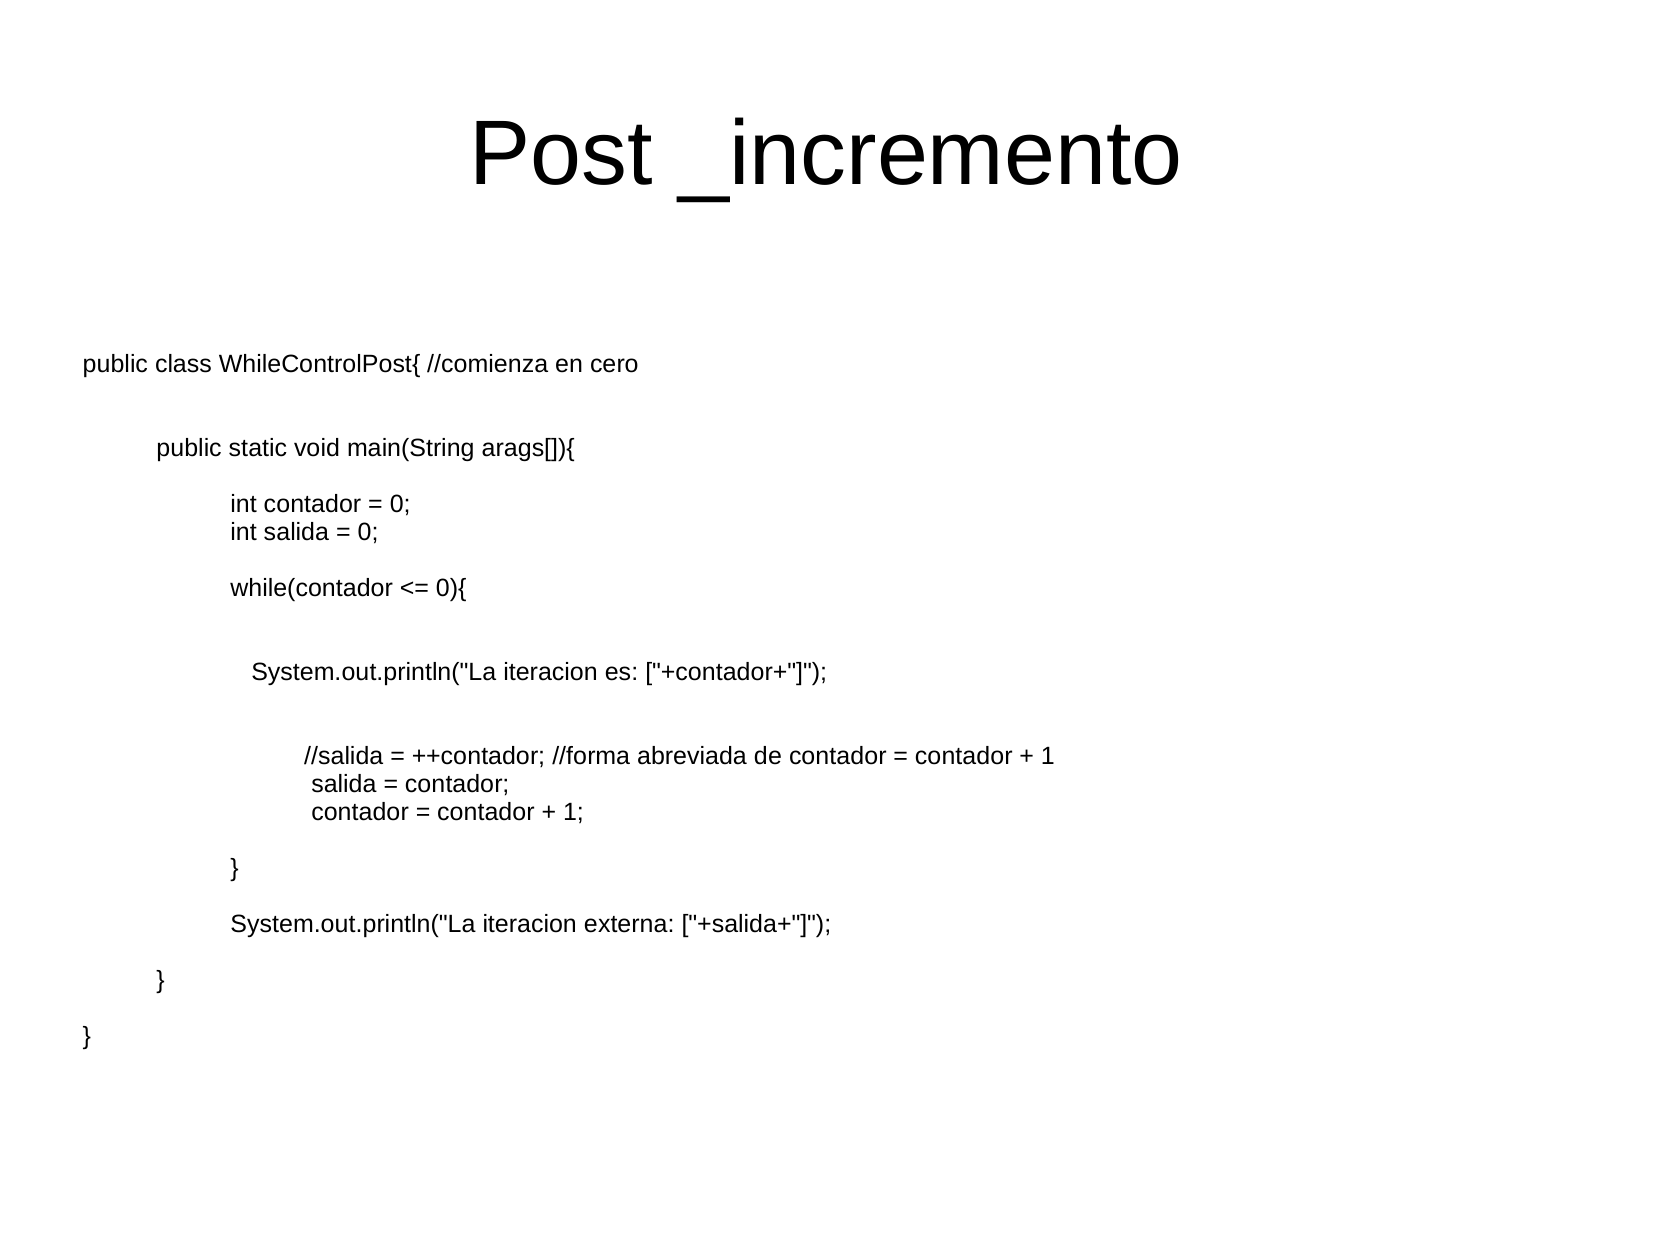

# Post _incremento
public class WhileControlPost{ //comienza en cero
	public static void main(String arags[]){
		int contador = 0;
		int salida = 0;
		while(contador <= 0){
		 System.out.println("La iteracion es: ["+contador+"]");
			//salida = ++contador; //forma abreviada de contador = contador + 1
			 salida = contador;
			 contador = contador + 1;
		}
		System.out.println("La iteracion externa: ["+salida+"]");
	}
}